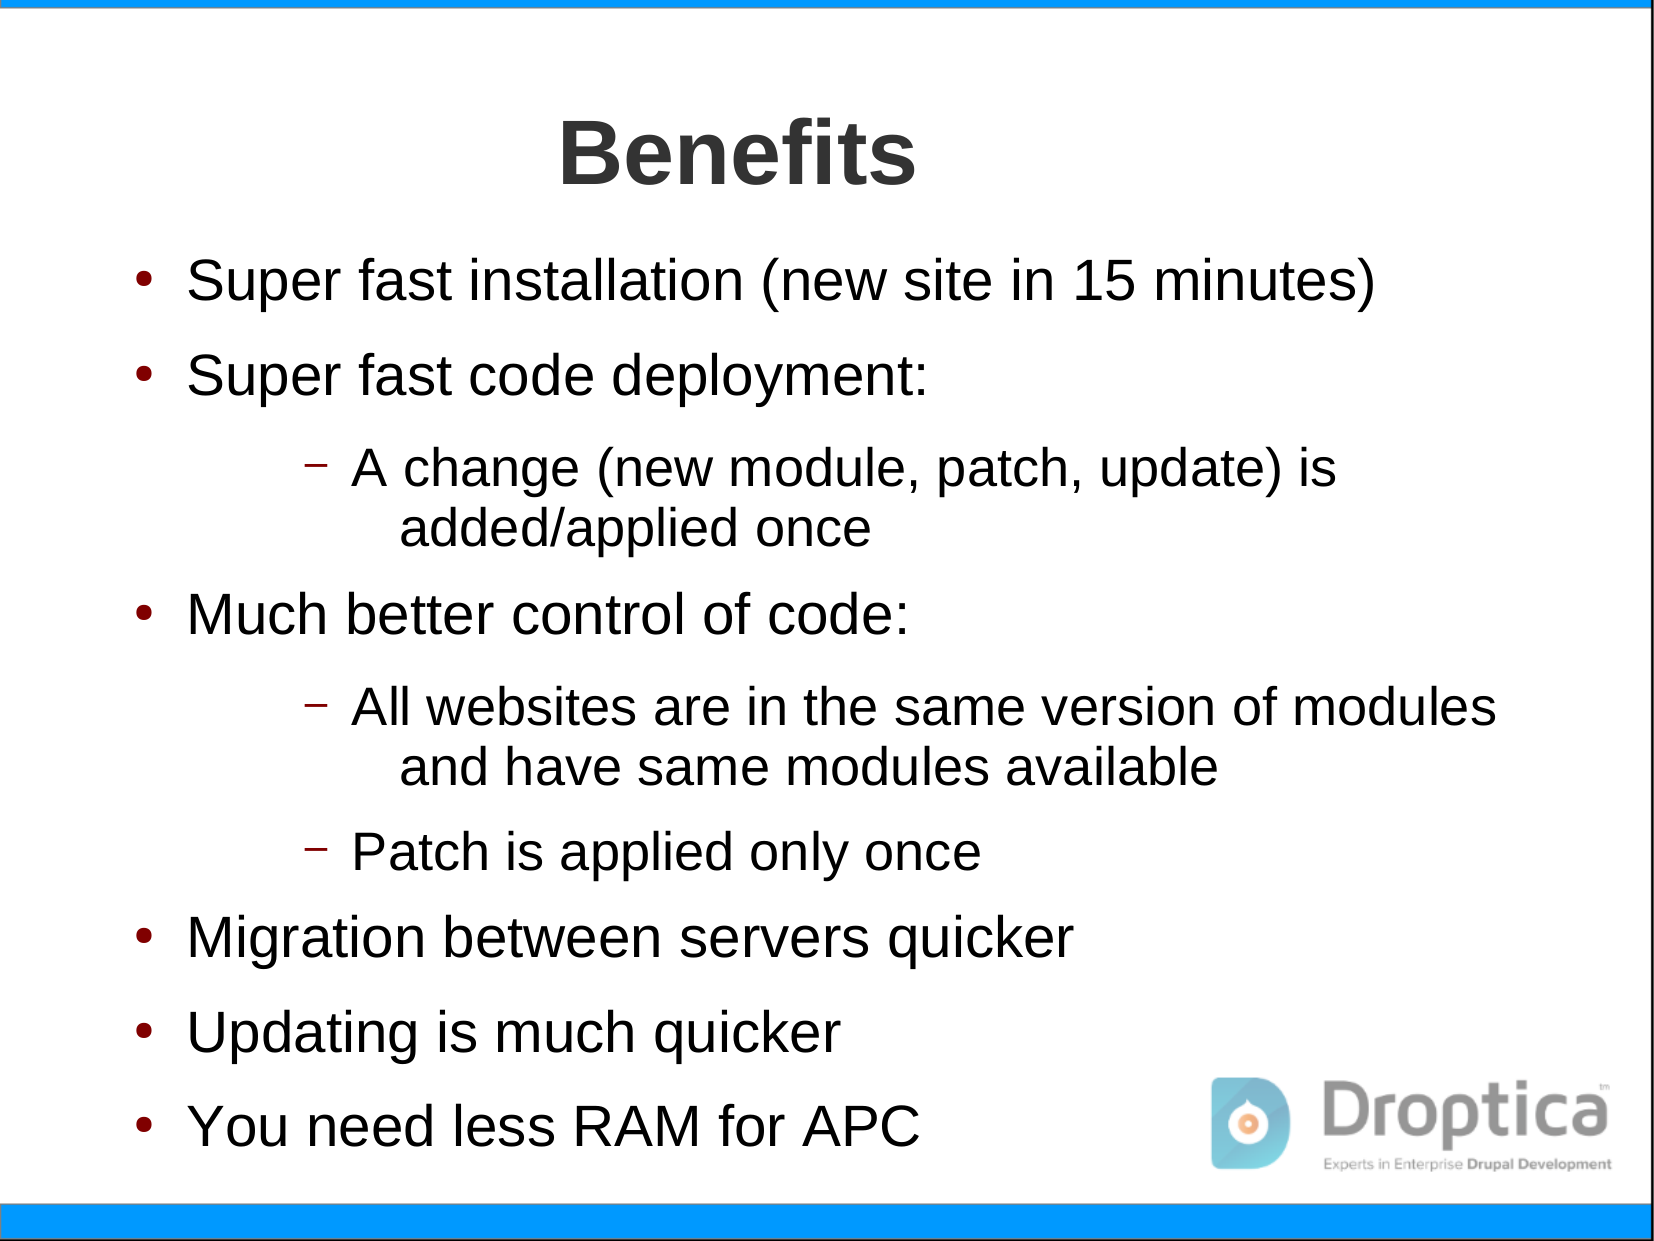

# Benefits
Super fast installation (new site in 15 minutes)
Super fast code deployment:
A change (new module, patch, update) is added/applied once
Much better control of code:
All websites are in the same version of modules and have same modules available
Patch is applied only once
Migration between servers quicker
Updating is much quicker
You need less RAM for APC